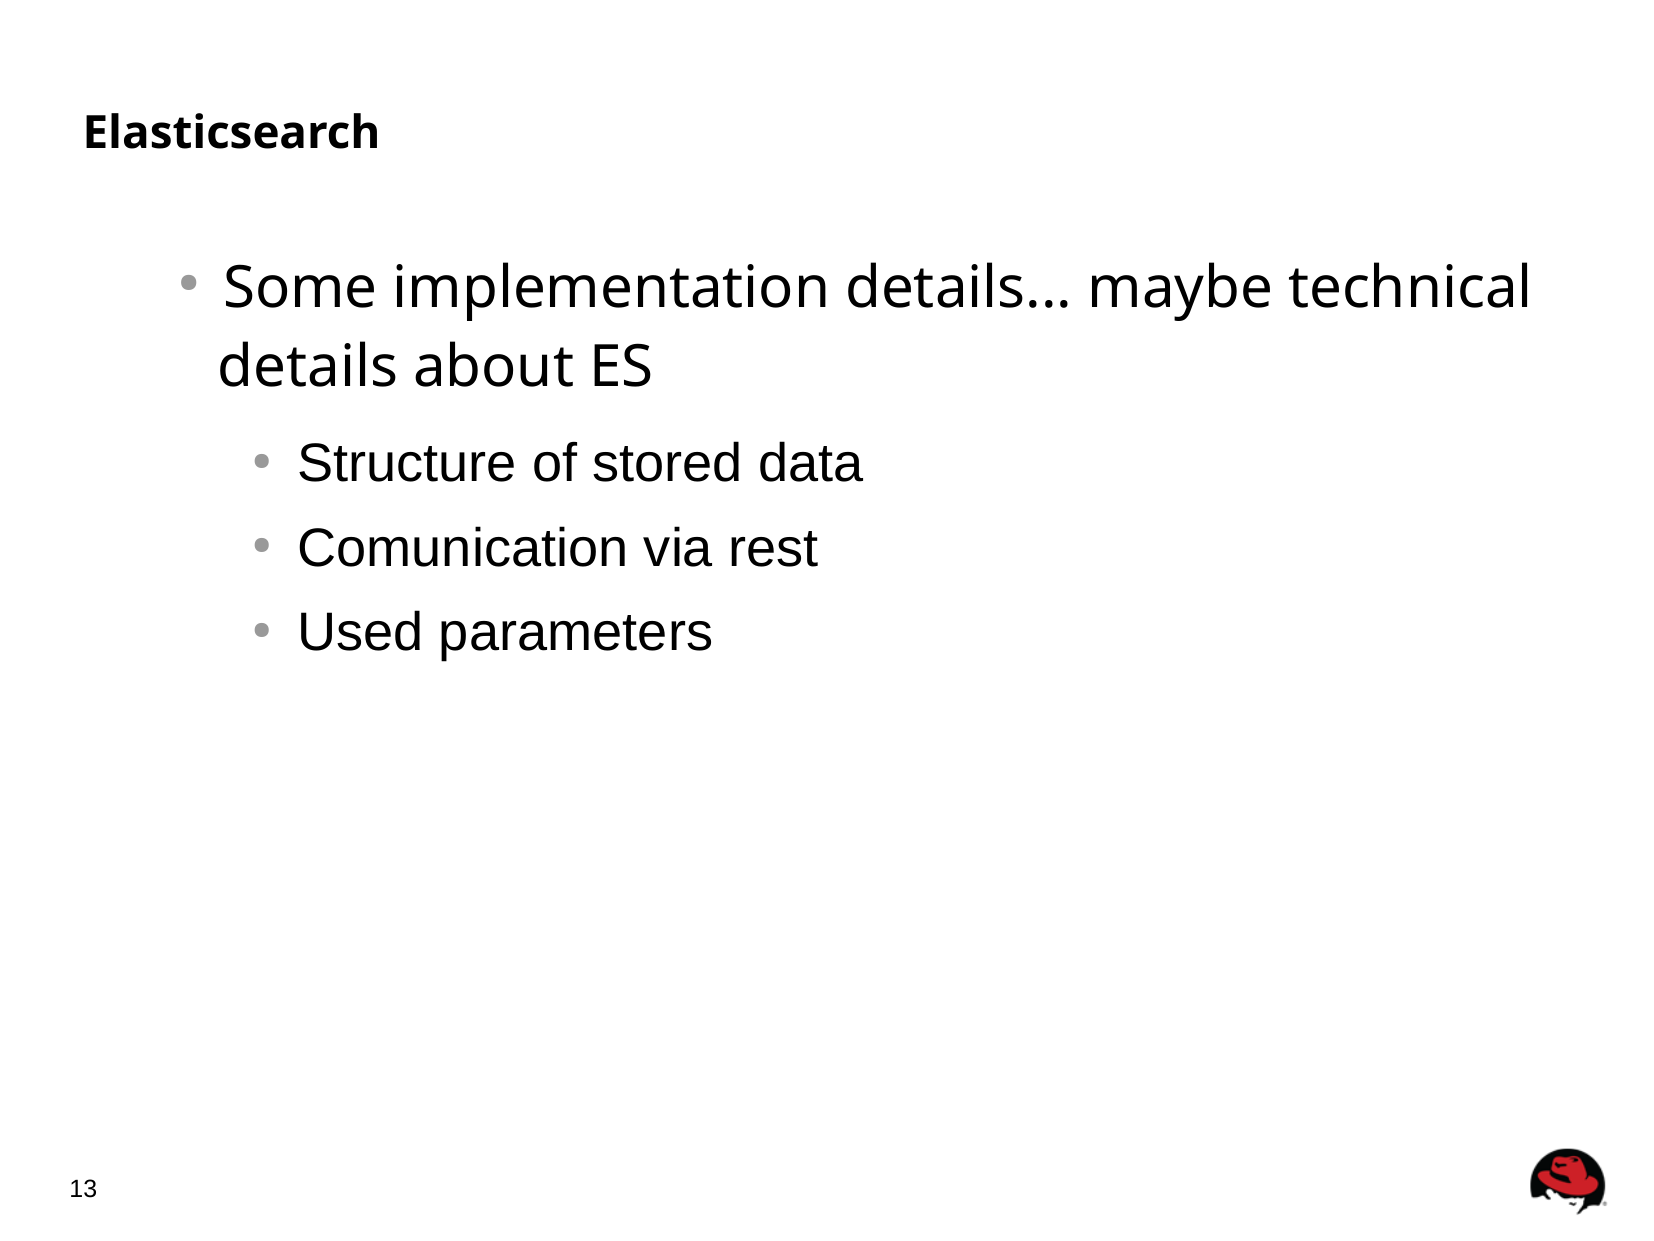

# Elasticsearch
Some implementation details... maybe technical details about ES
Structure of stored data
Comunication via rest
Used parameters